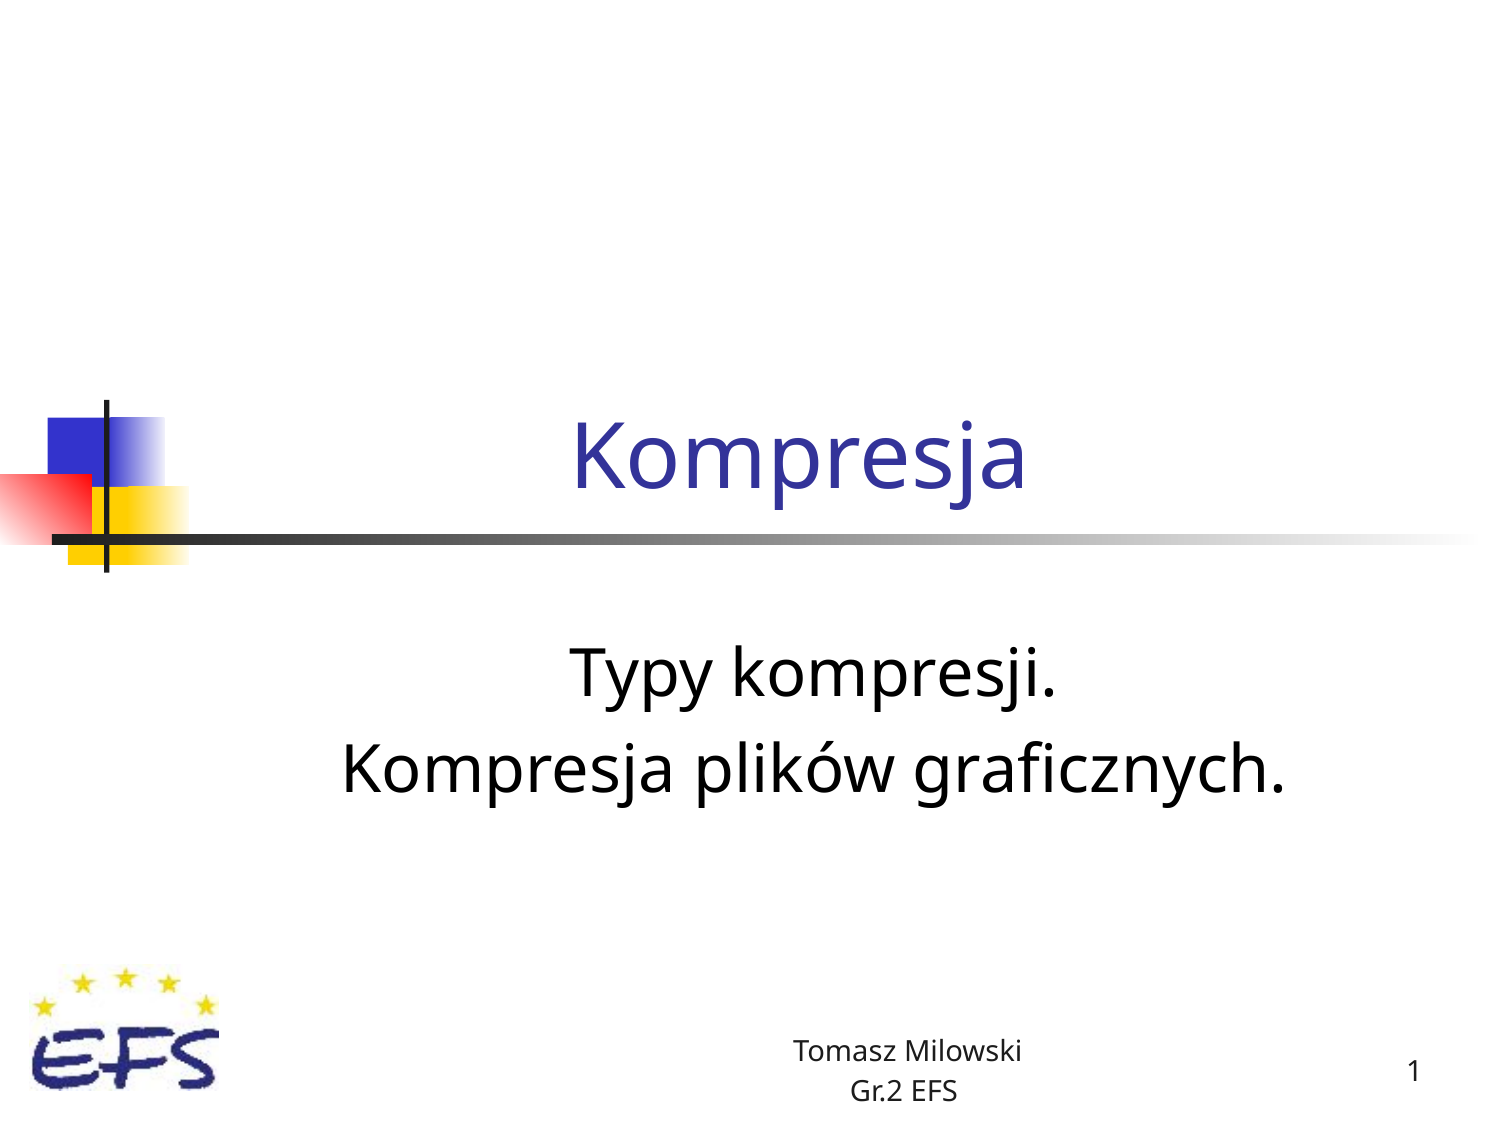

# Kompresja
Typy kompresji.
Kompresja plików graficznych.
1